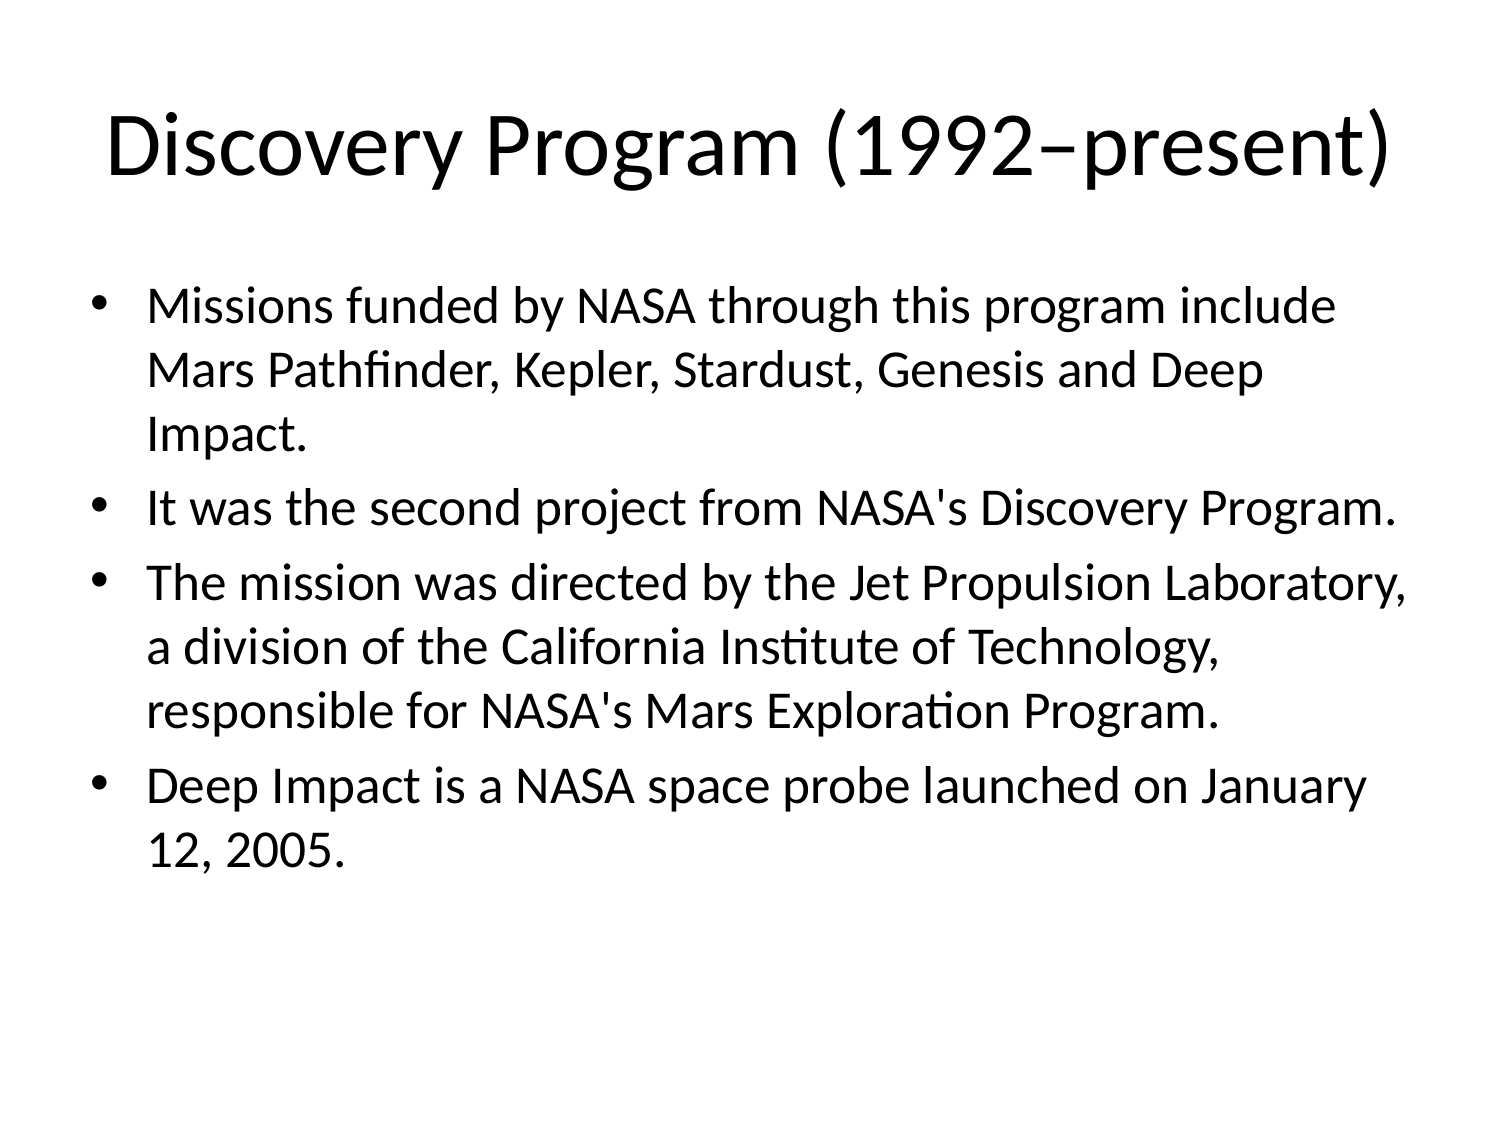

# Discovery Program (1992–present)
Missions funded by NASA through this program include Mars Pathfinder, Kepler, Stardust, Genesis and Deep Impact.
It was the second project from NASA's Discovery Program.
The mission was directed by the Jet Propulsion Laboratory, a division of the California Institute of Technology, responsible for NASA's Mars Exploration Program.
Deep Impact is a NASA space probe launched on January 12, 2005.